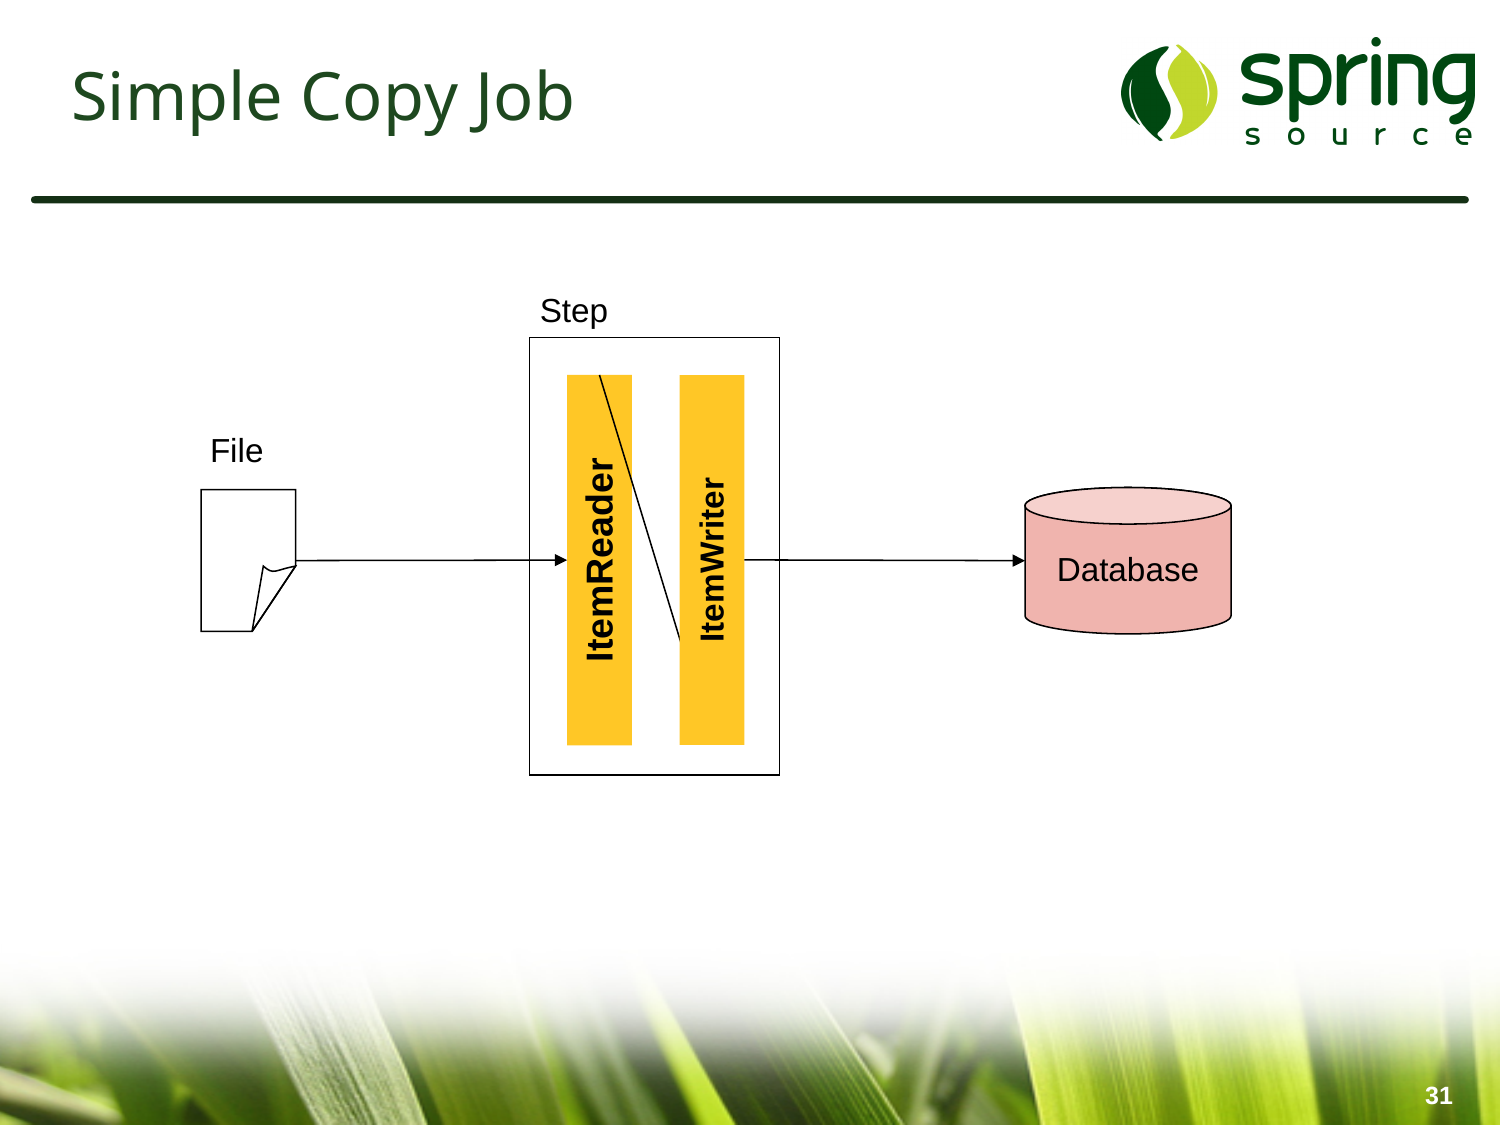

# Simple Copy Job
Step
File
Database
ItemWriter
ItemReader